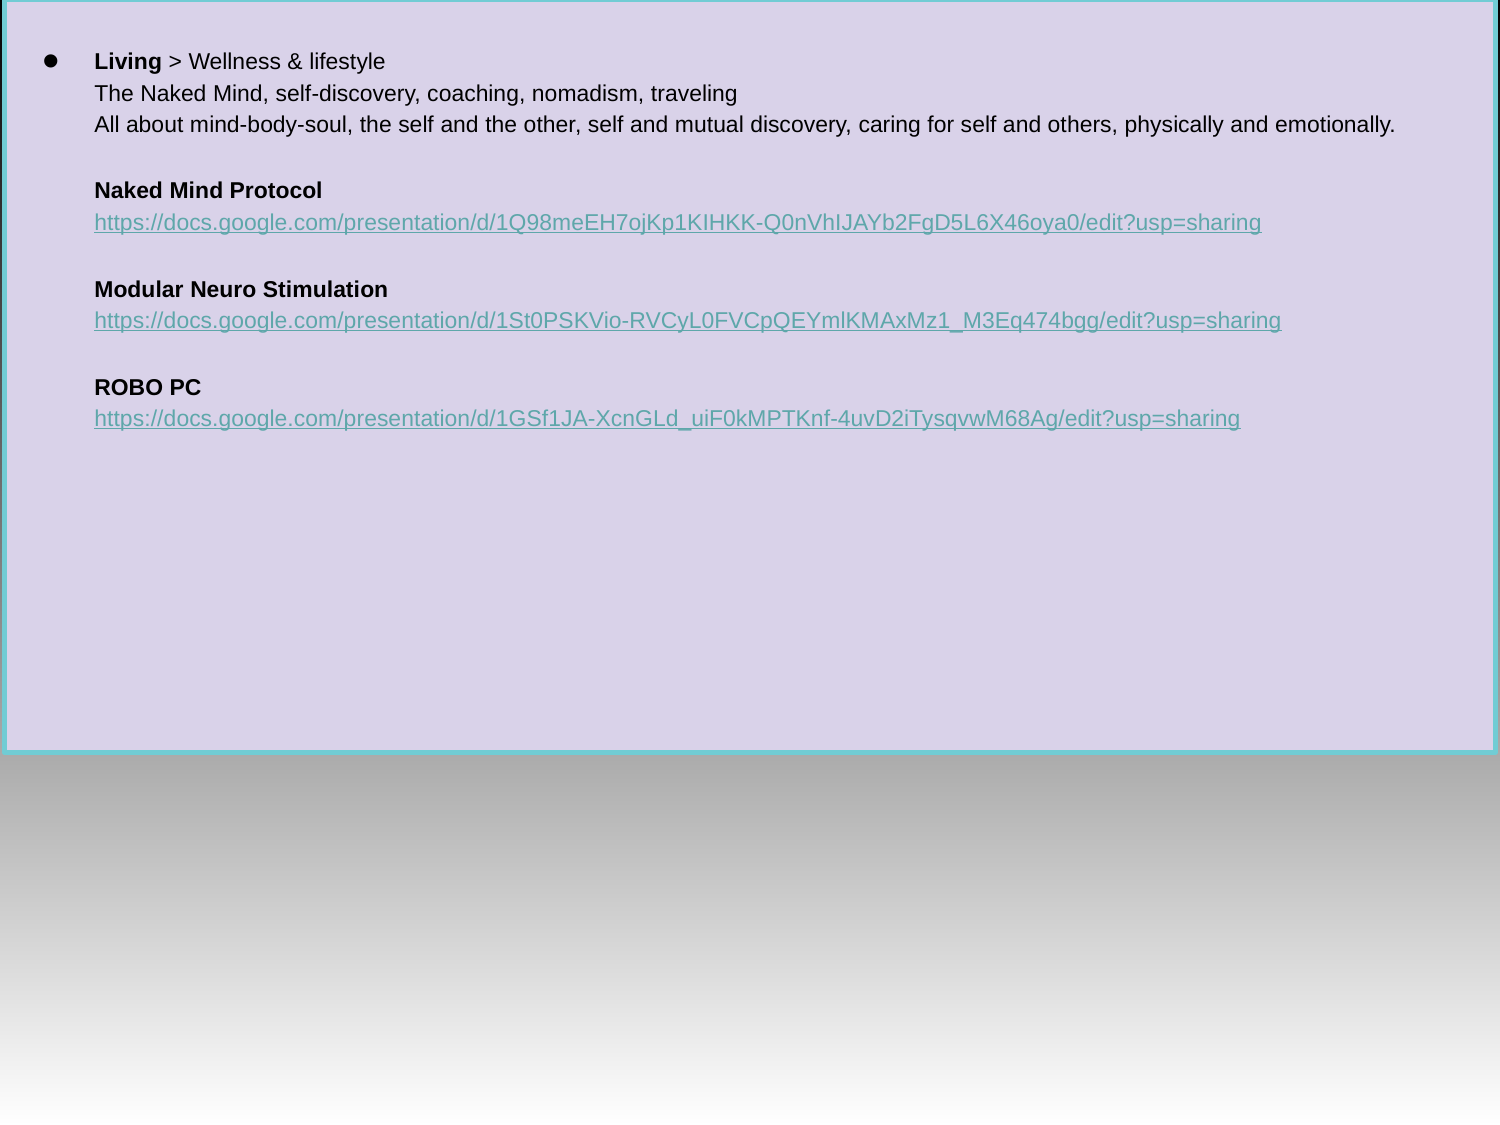

Living > Wellness & lifestyle
The Naked Mind, self-discovery, coaching, nomadism, traveling
All about mind-body-soul, the self and the other, self and mutual discovery, caring for self and others, physically and emotionally.
Naked Mind Protocol
https://docs.google.com/presentation/d/1Q98meEH7ojKp1KIHKK-Q0nVhIJAYb2FgD5L6X46oya0/edit?usp=sharing
Modular Neuro Stimulation
https://docs.google.com/presentation/d/1St0PSKVio-RVCyL0FVCpQEYmlKMAxMz1_M3Eq474bgg/edit?usp=sharing
ROBO PC
https://docs.google.com/presentation/d/1GSf1JA-XcnGLd_uiF0kMPTKnf-4uvD2iTysqvwM68Ag/edit?usp=sharing